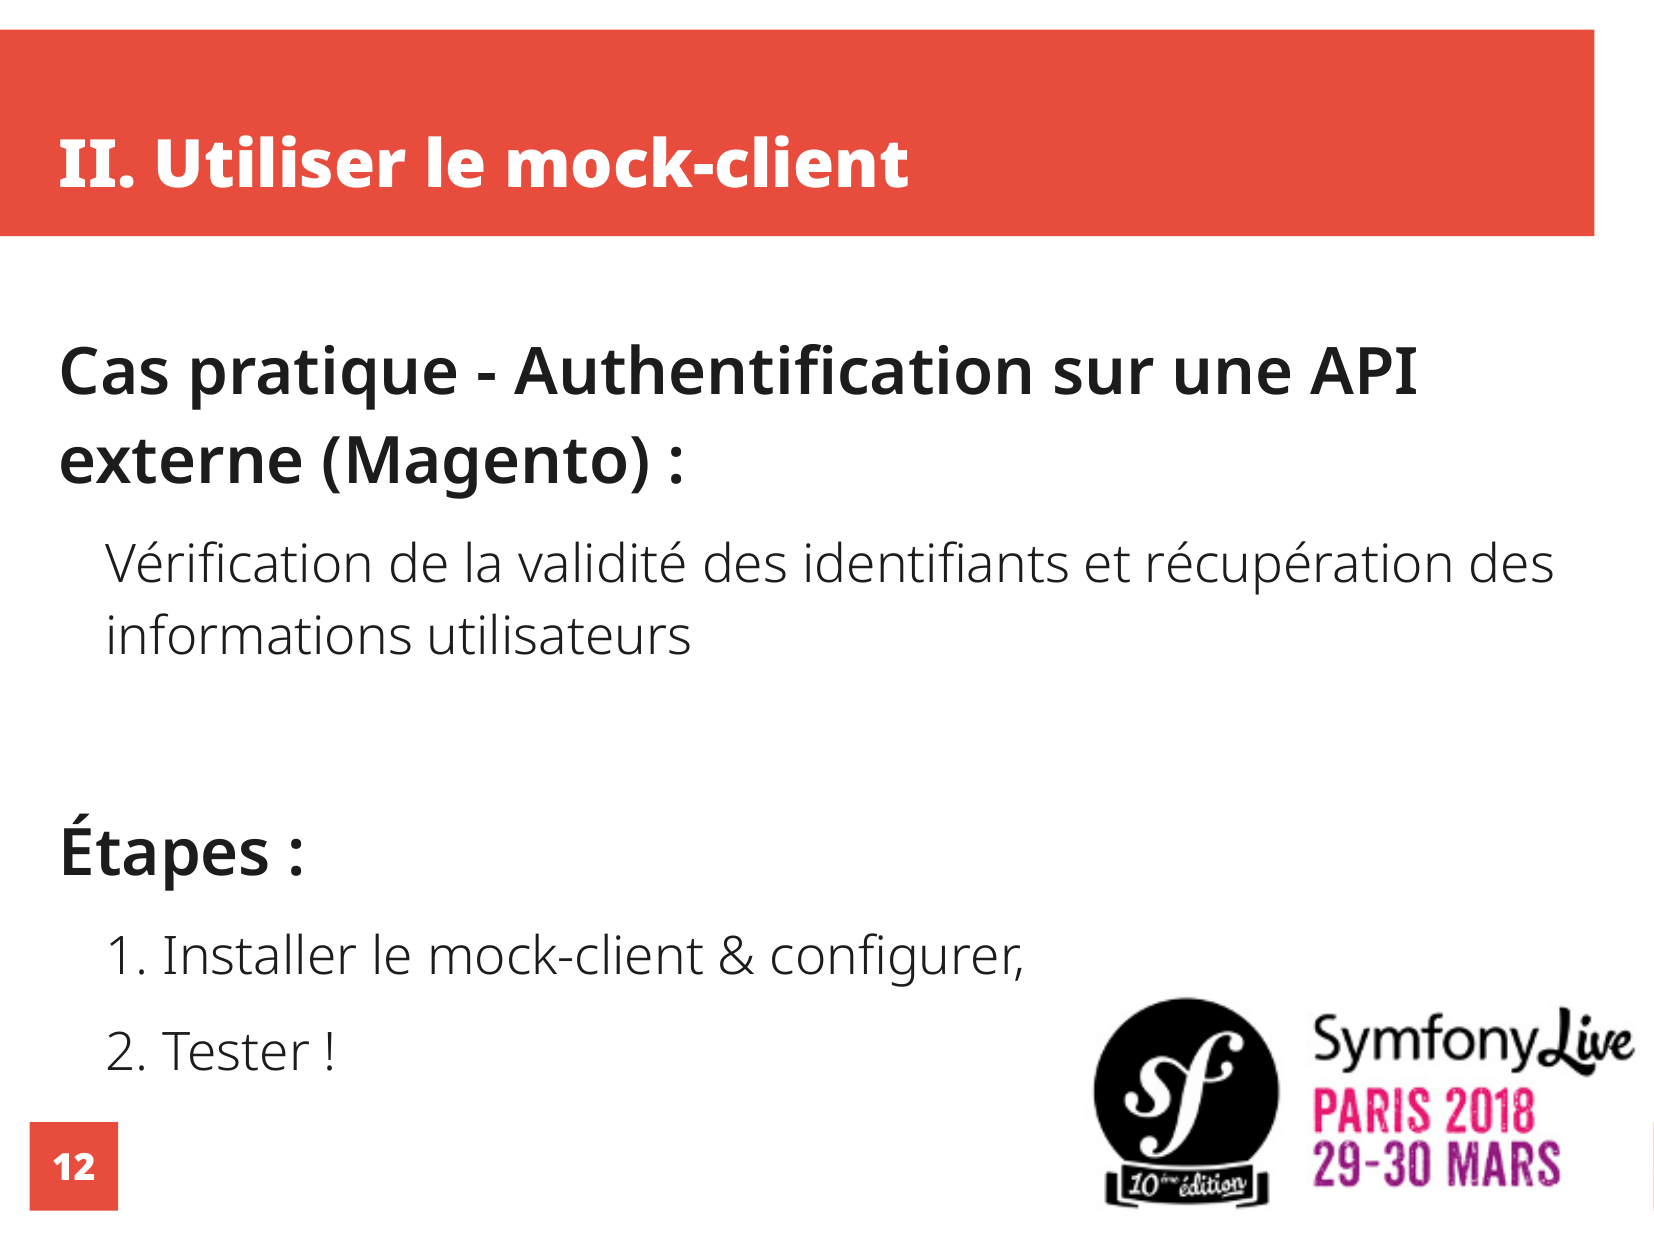

# II. Utiliser le mock-client
Cas pratique - Authentification sur une API externe (Magento) :
Vérification de la validité des identifiants et récupération des informations utilisateurs
Étapes :
1. Installer le mock-client & configurer,
2. Tester !
12